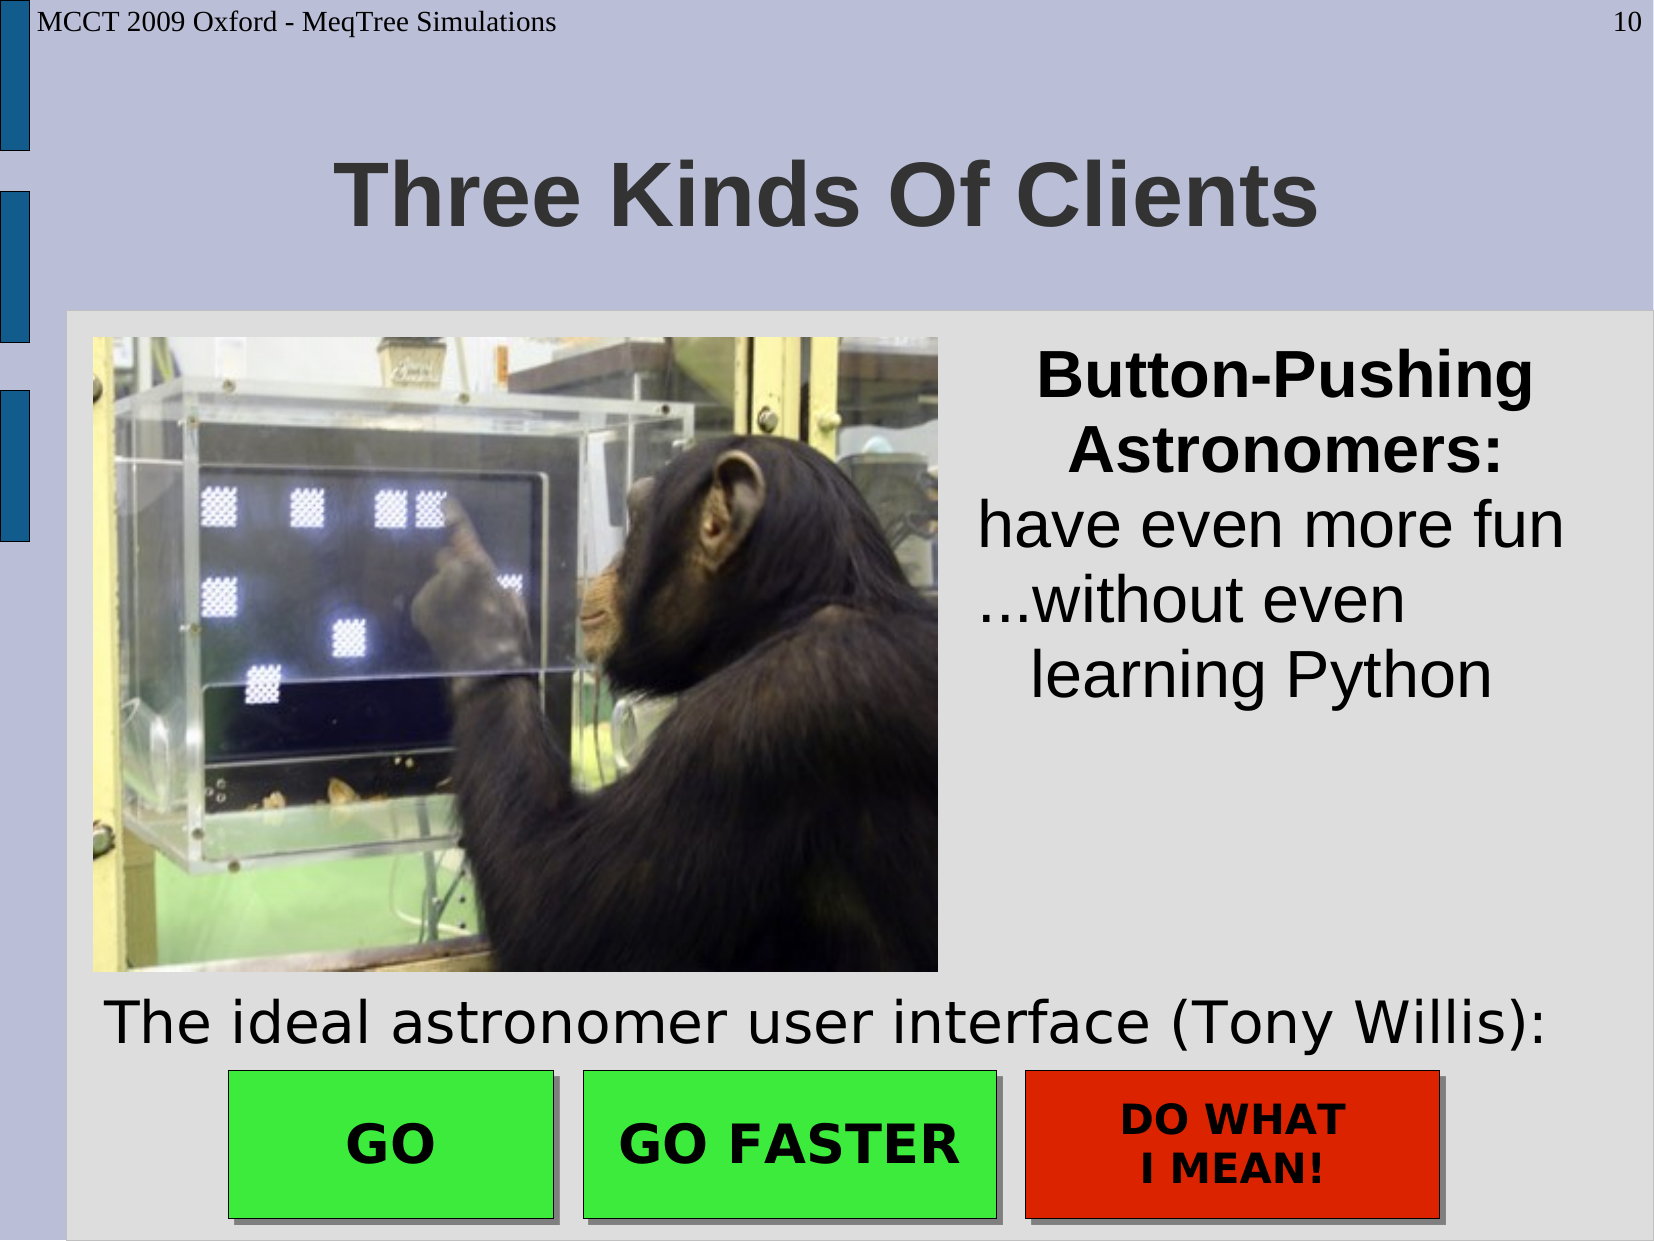

MCCT 2009 Oxford - MeqTree Simulations
10
# Three Kinds Of Clients
Button-Pushing Astronomers:
have even more fun
...without even learning Python
The ideal astronomer user interface (Tony Willis):
GO
GO FASTER
DO WHAT
I MEAN!